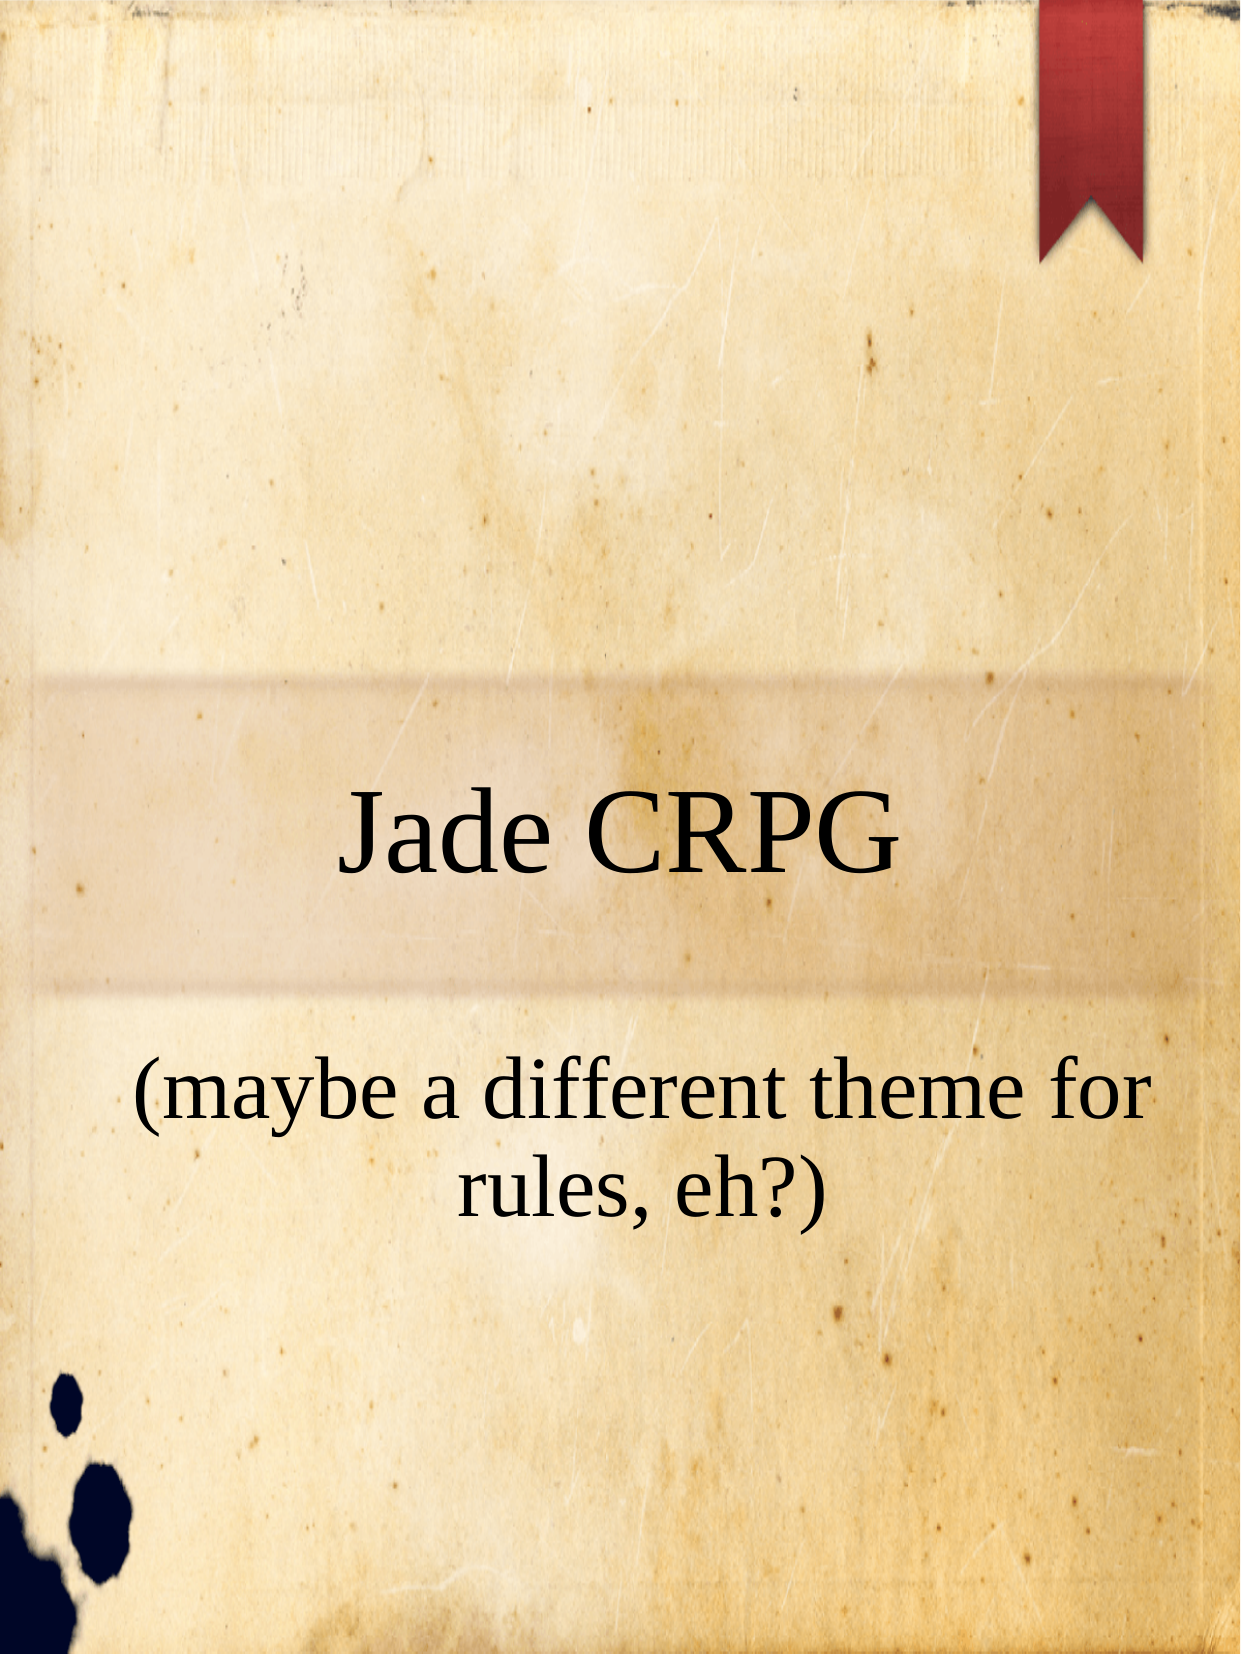

# Jade CRPG
(maybe a different theme for rules, eh?)